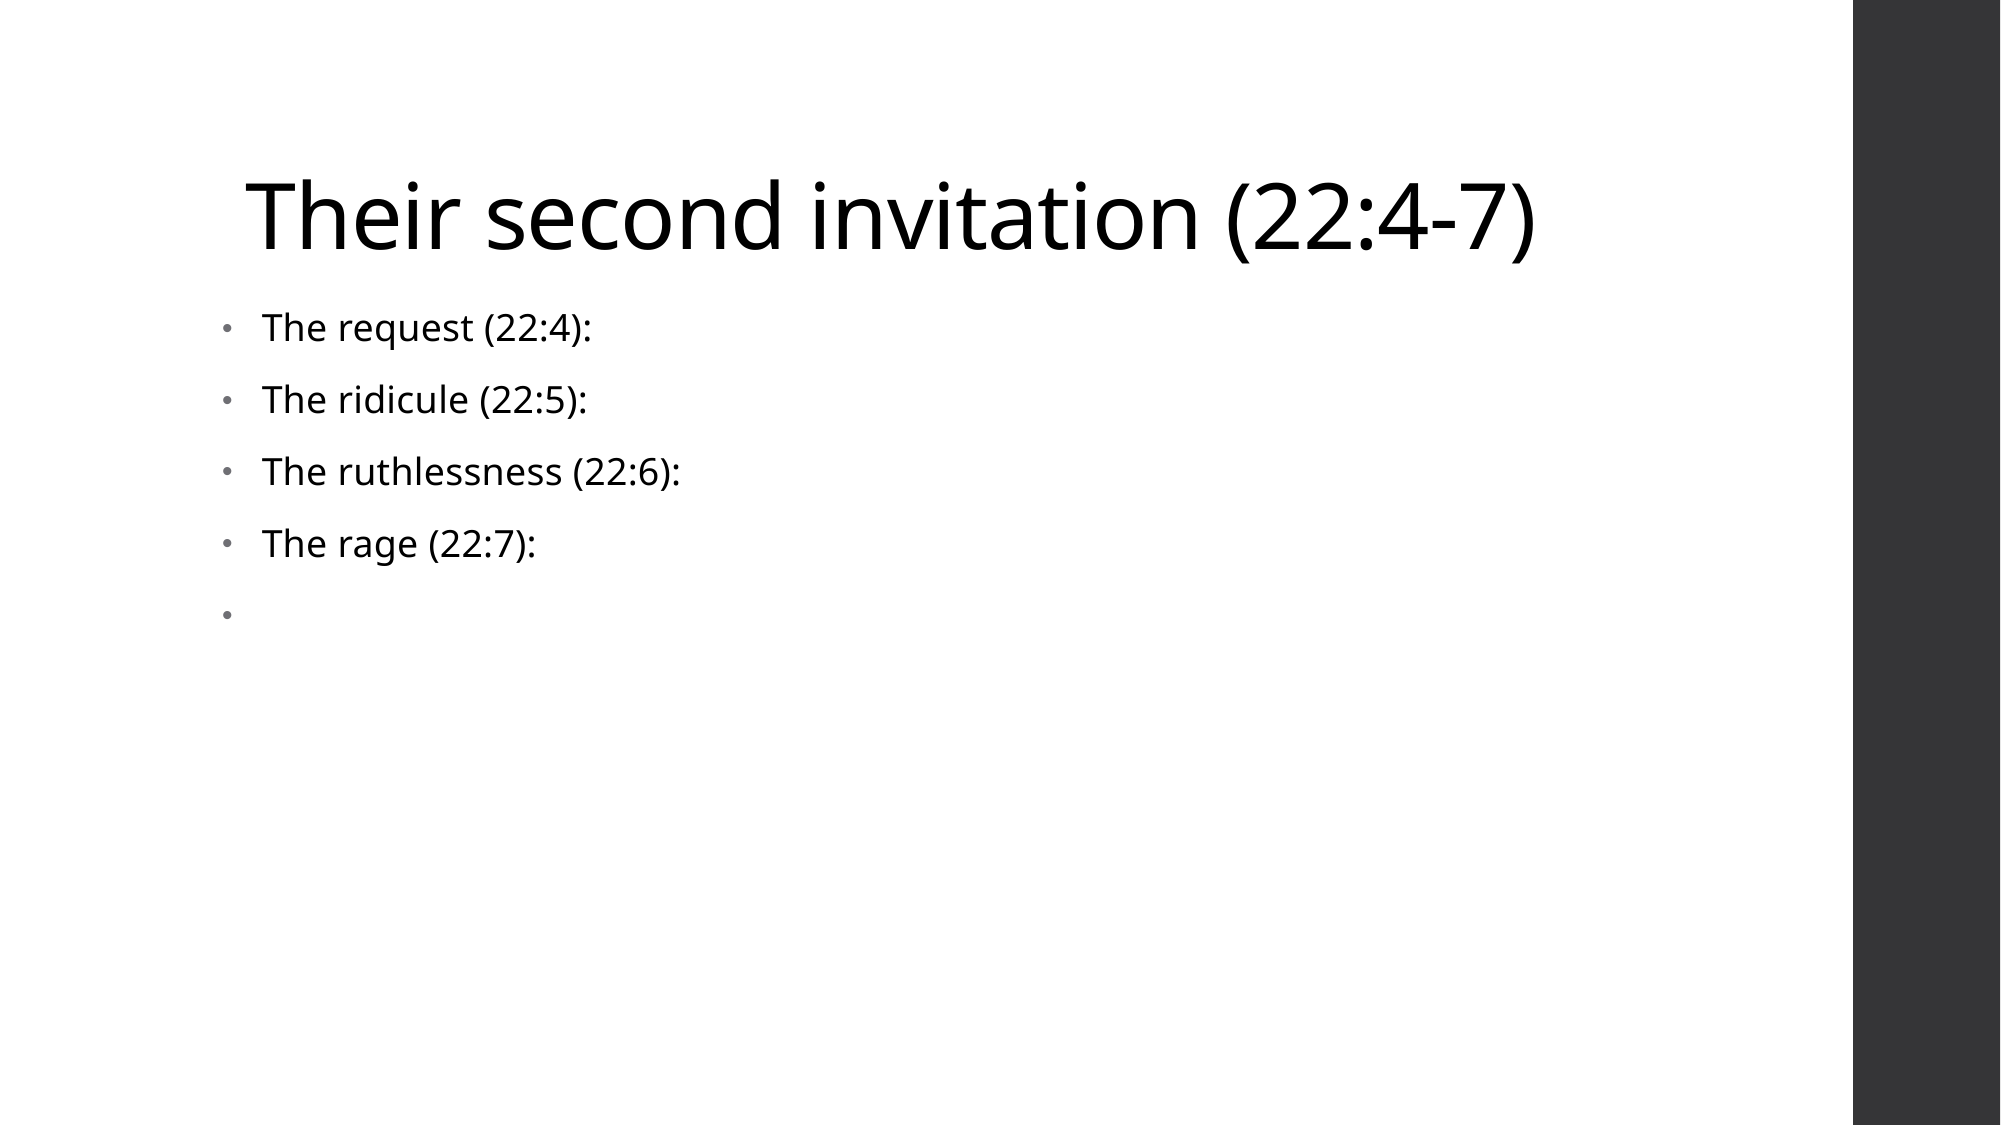

# Their second invitation (22:4-7)
 The request (22:4):
 The ridicule (22:5):
 The ruthlessness (22:6):
 The rage (22:7):